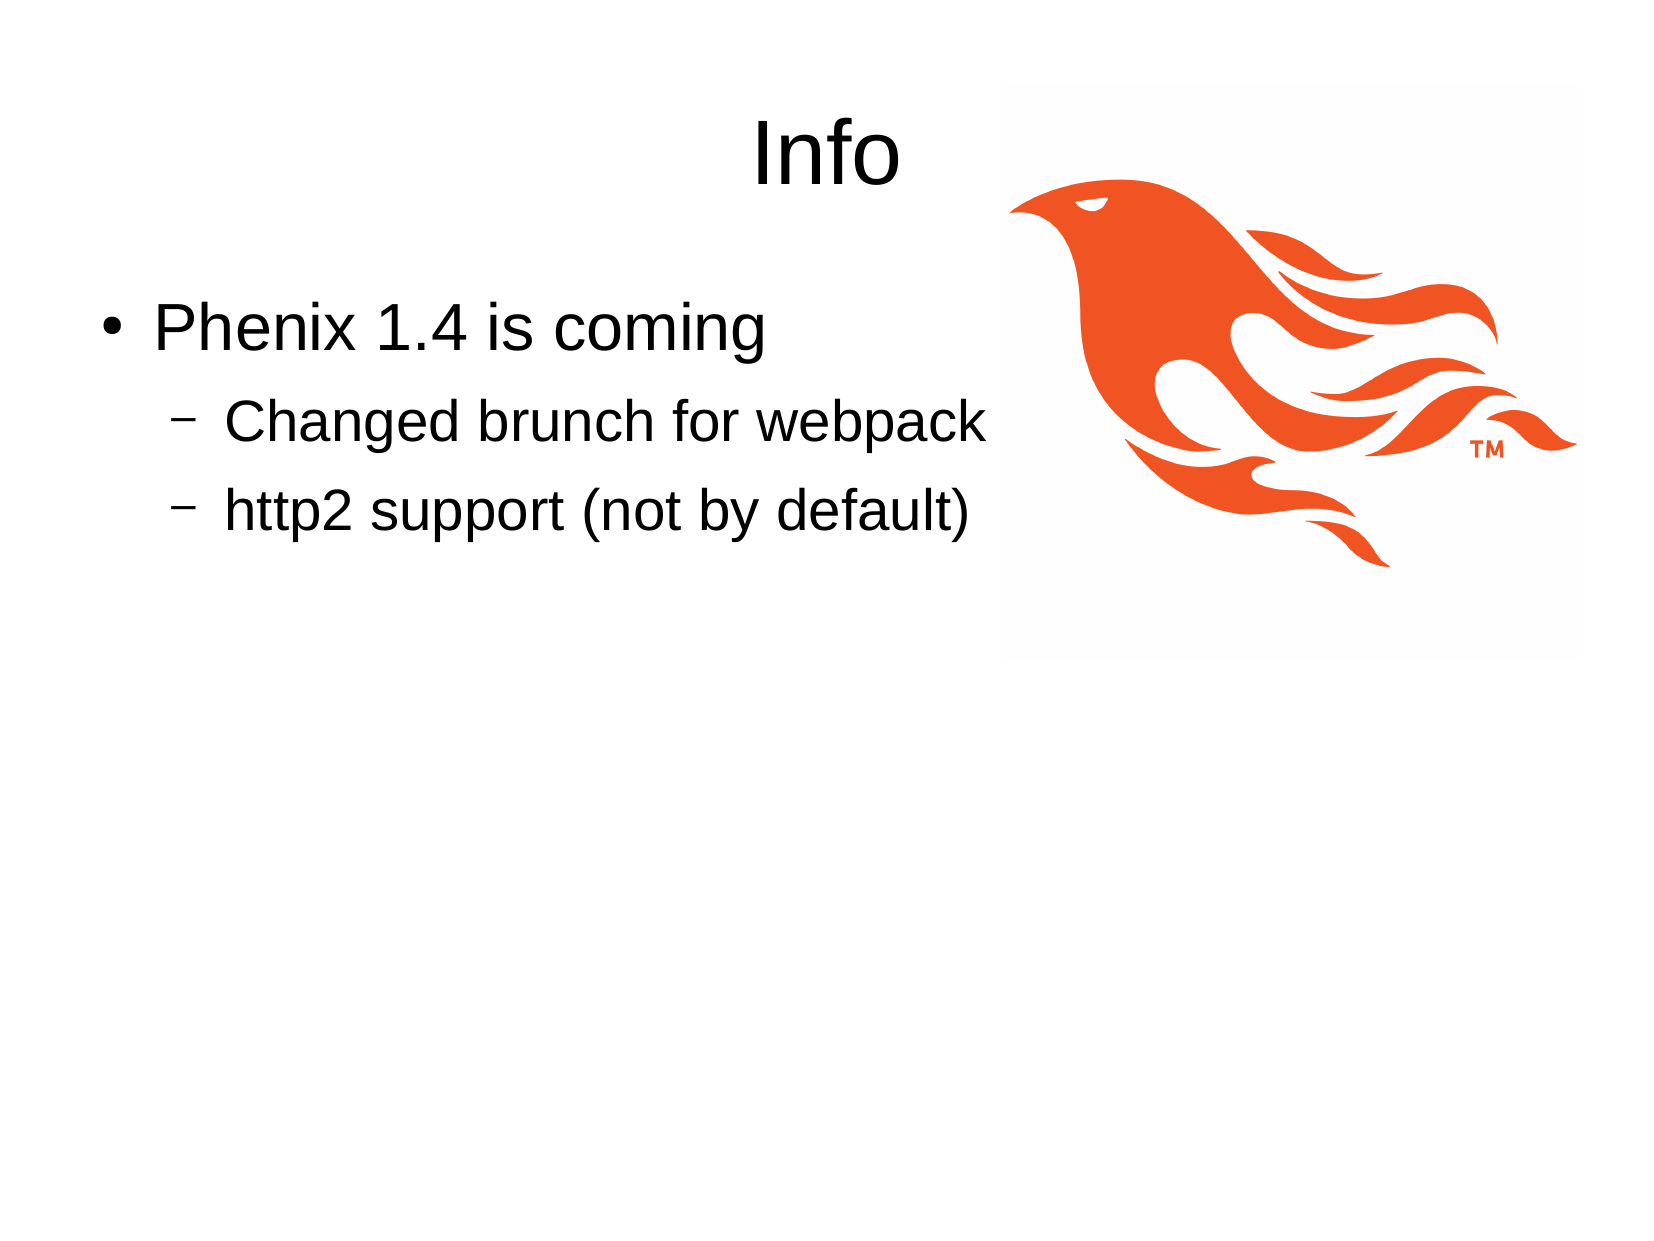

# Info
Phenix 1.4 is coming
Changed brunch for webpack
http2 support (not by default)